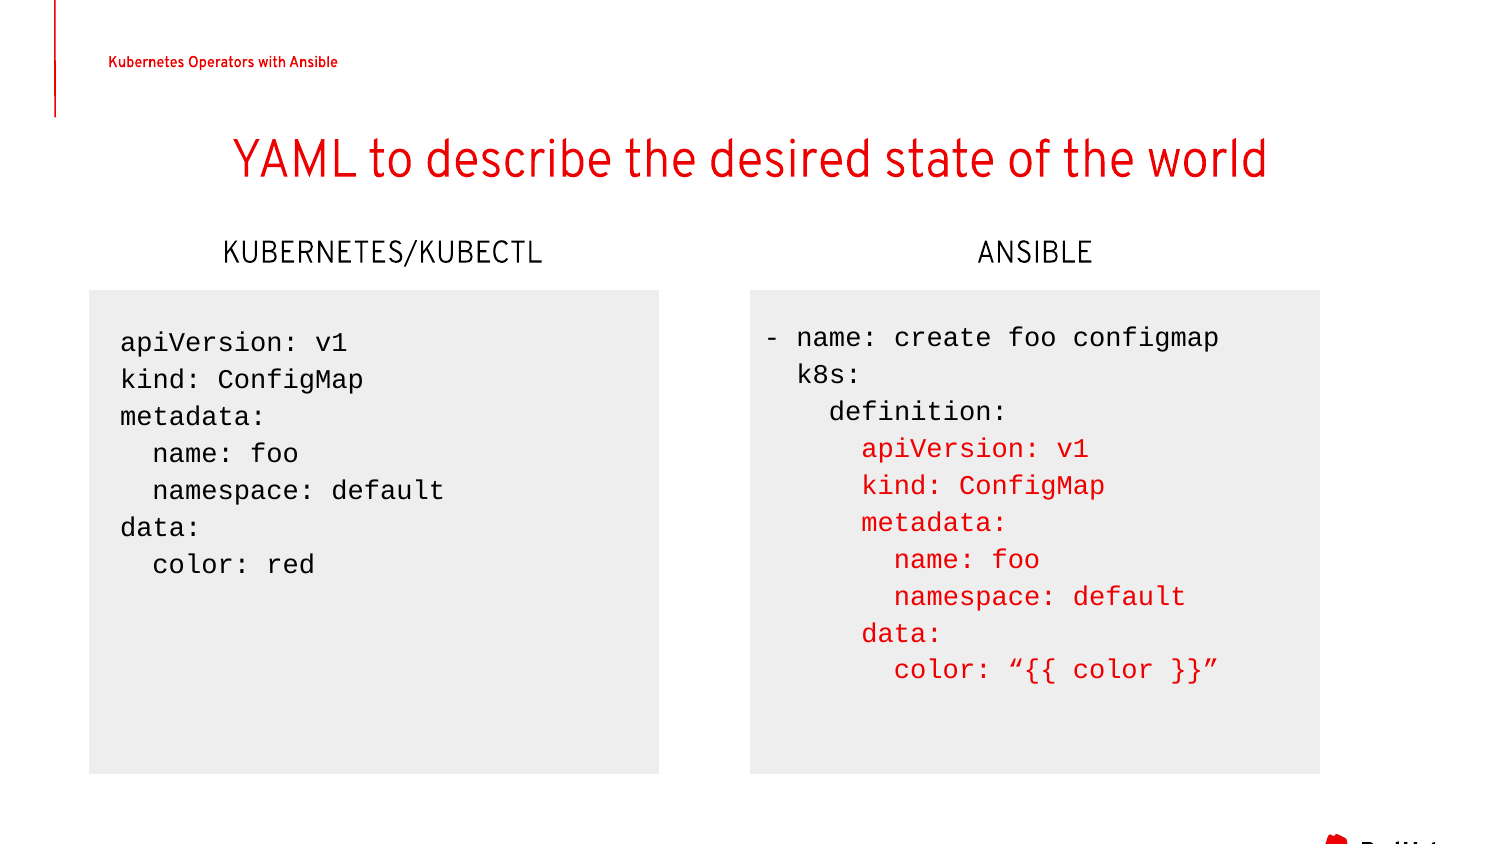

- name: create foo configmap
apiVersion: v1
 k8s:
kind: ConfigMap
 definition:
metadata:
 apiVersion: v1
 name: foo
 kind: ConfigMap
 namespace: default
 metadata:
data:
 name: foo
 color: red
 namespace: default
 data:
 color: “{{ color }}”